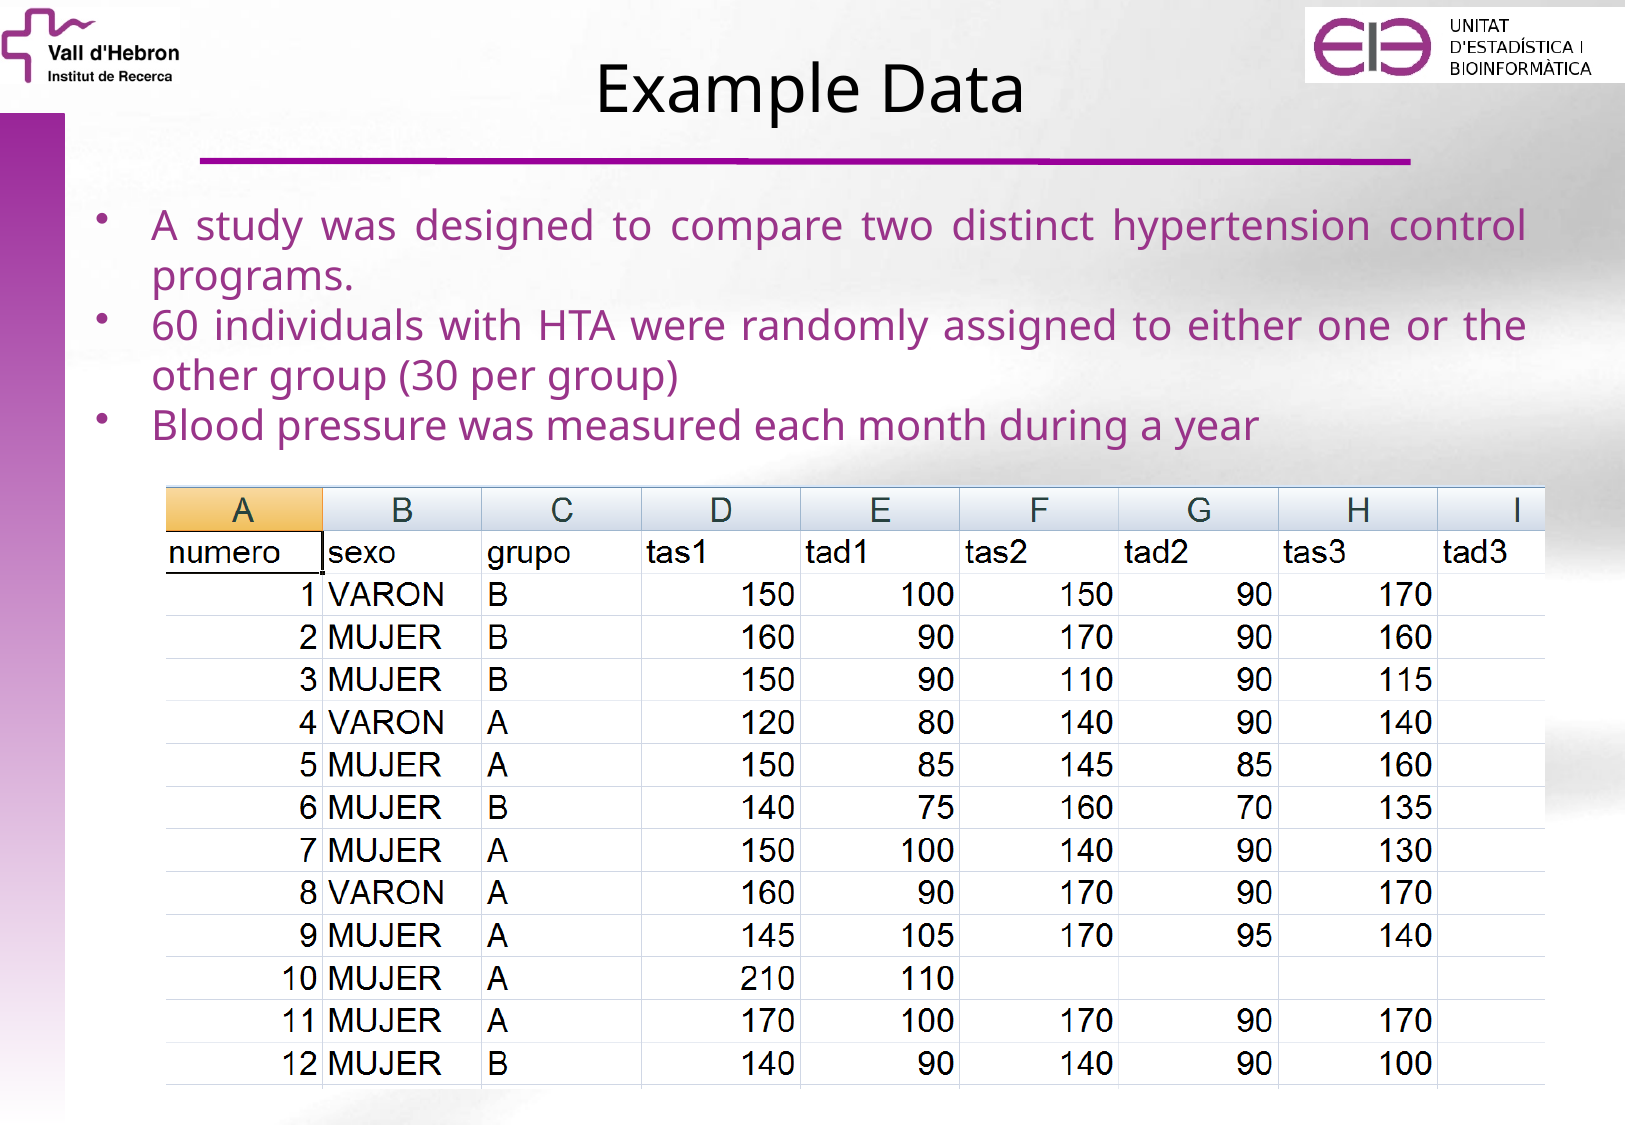

Example Data
# A study was designed to compare two distinct hypertension control programs.
60 individuals with HTA were randomly assigned to either one or the other group (30 per group)
Blood pressure was measured each month during a year